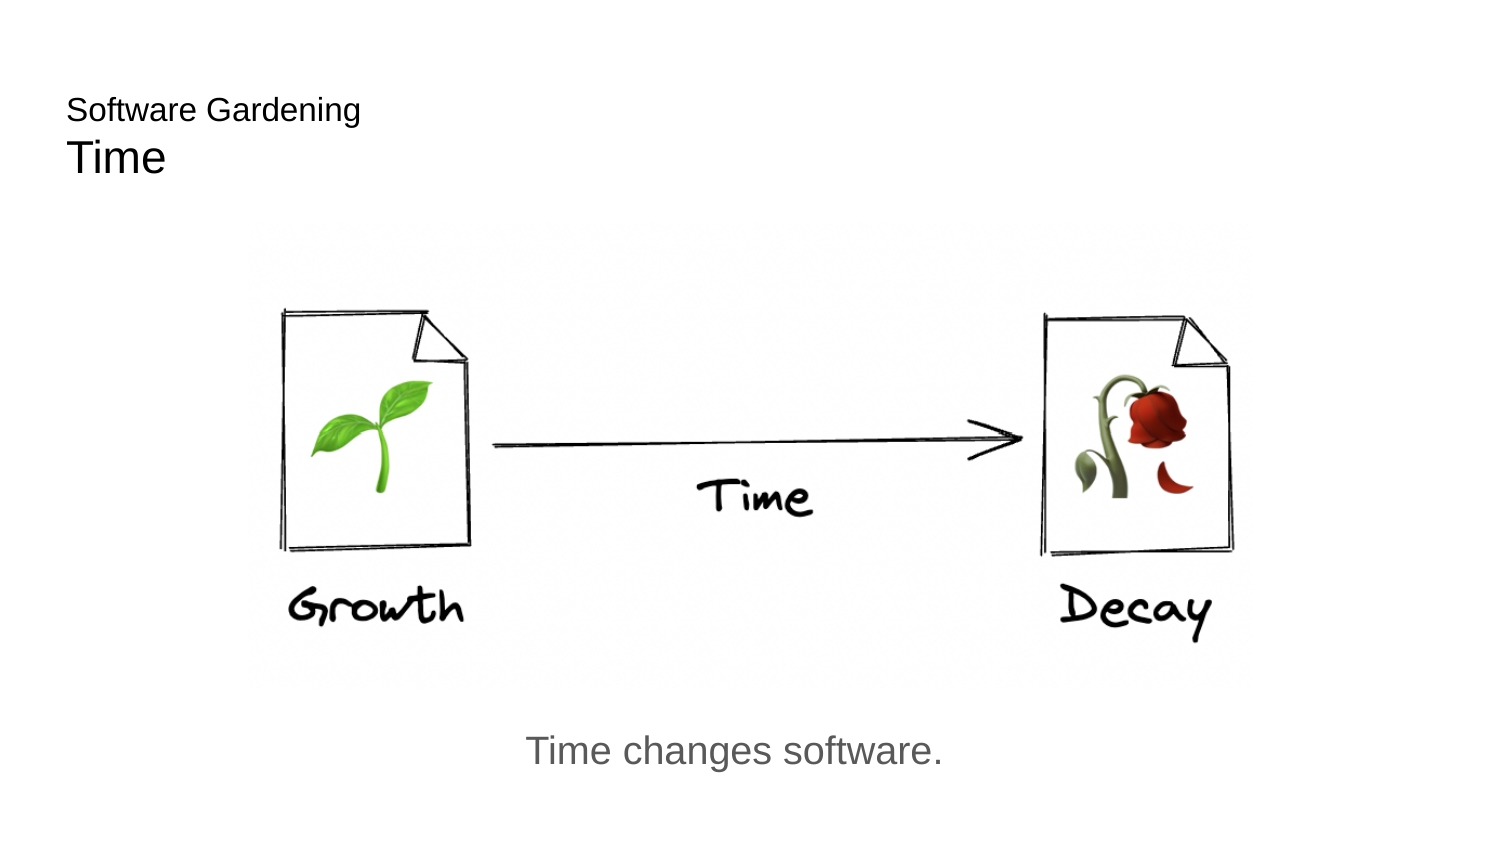

Software Gardening
Time
# Time changes software.